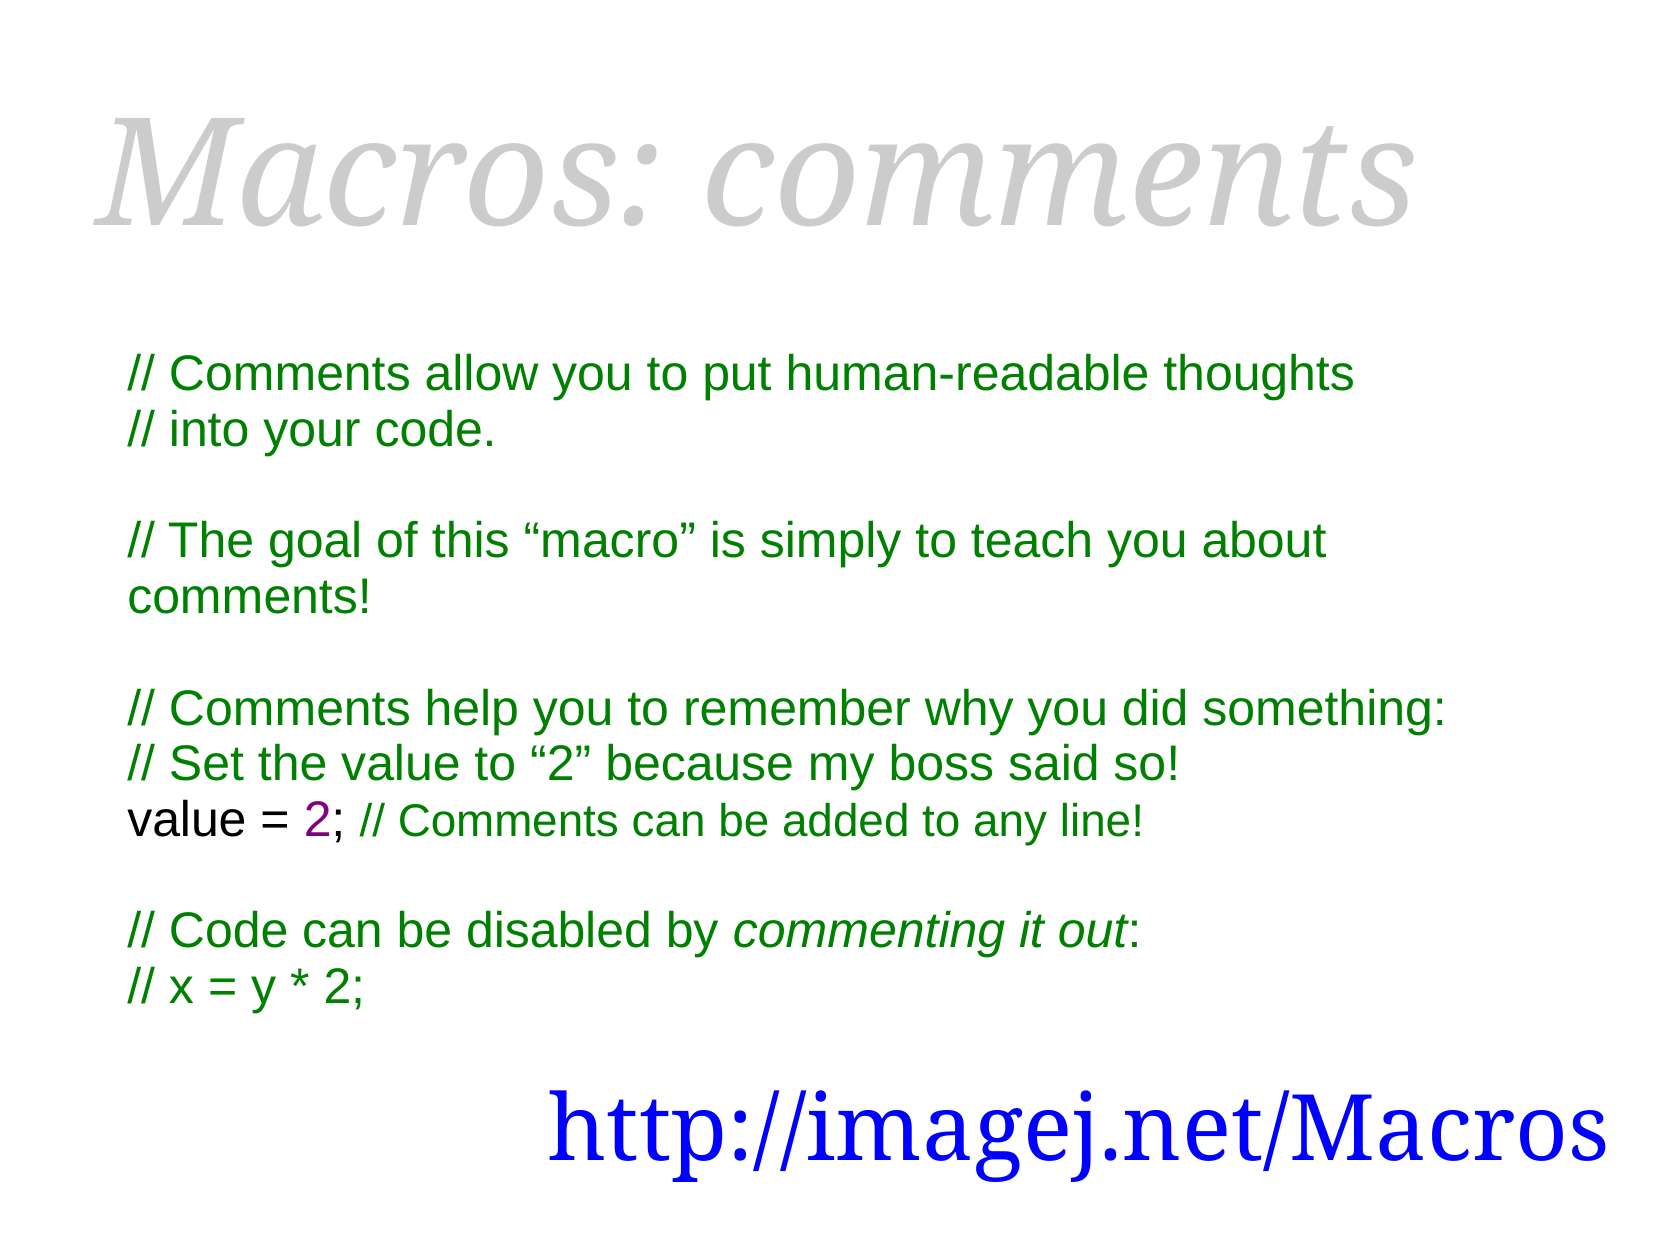

Macros: comments
// Comments allow you to put human-readable thoughts
// into your code.
// The goal of this “macro” is simply to teach you about comments!
// Comments help you to remember why you did something:
// Set the value to “2” because my boss said so!
value = 2; // Comments can be added to any line!
// Code can be disabled by commenting it out:
// x = y * 2;
http://imagej.net/Macros